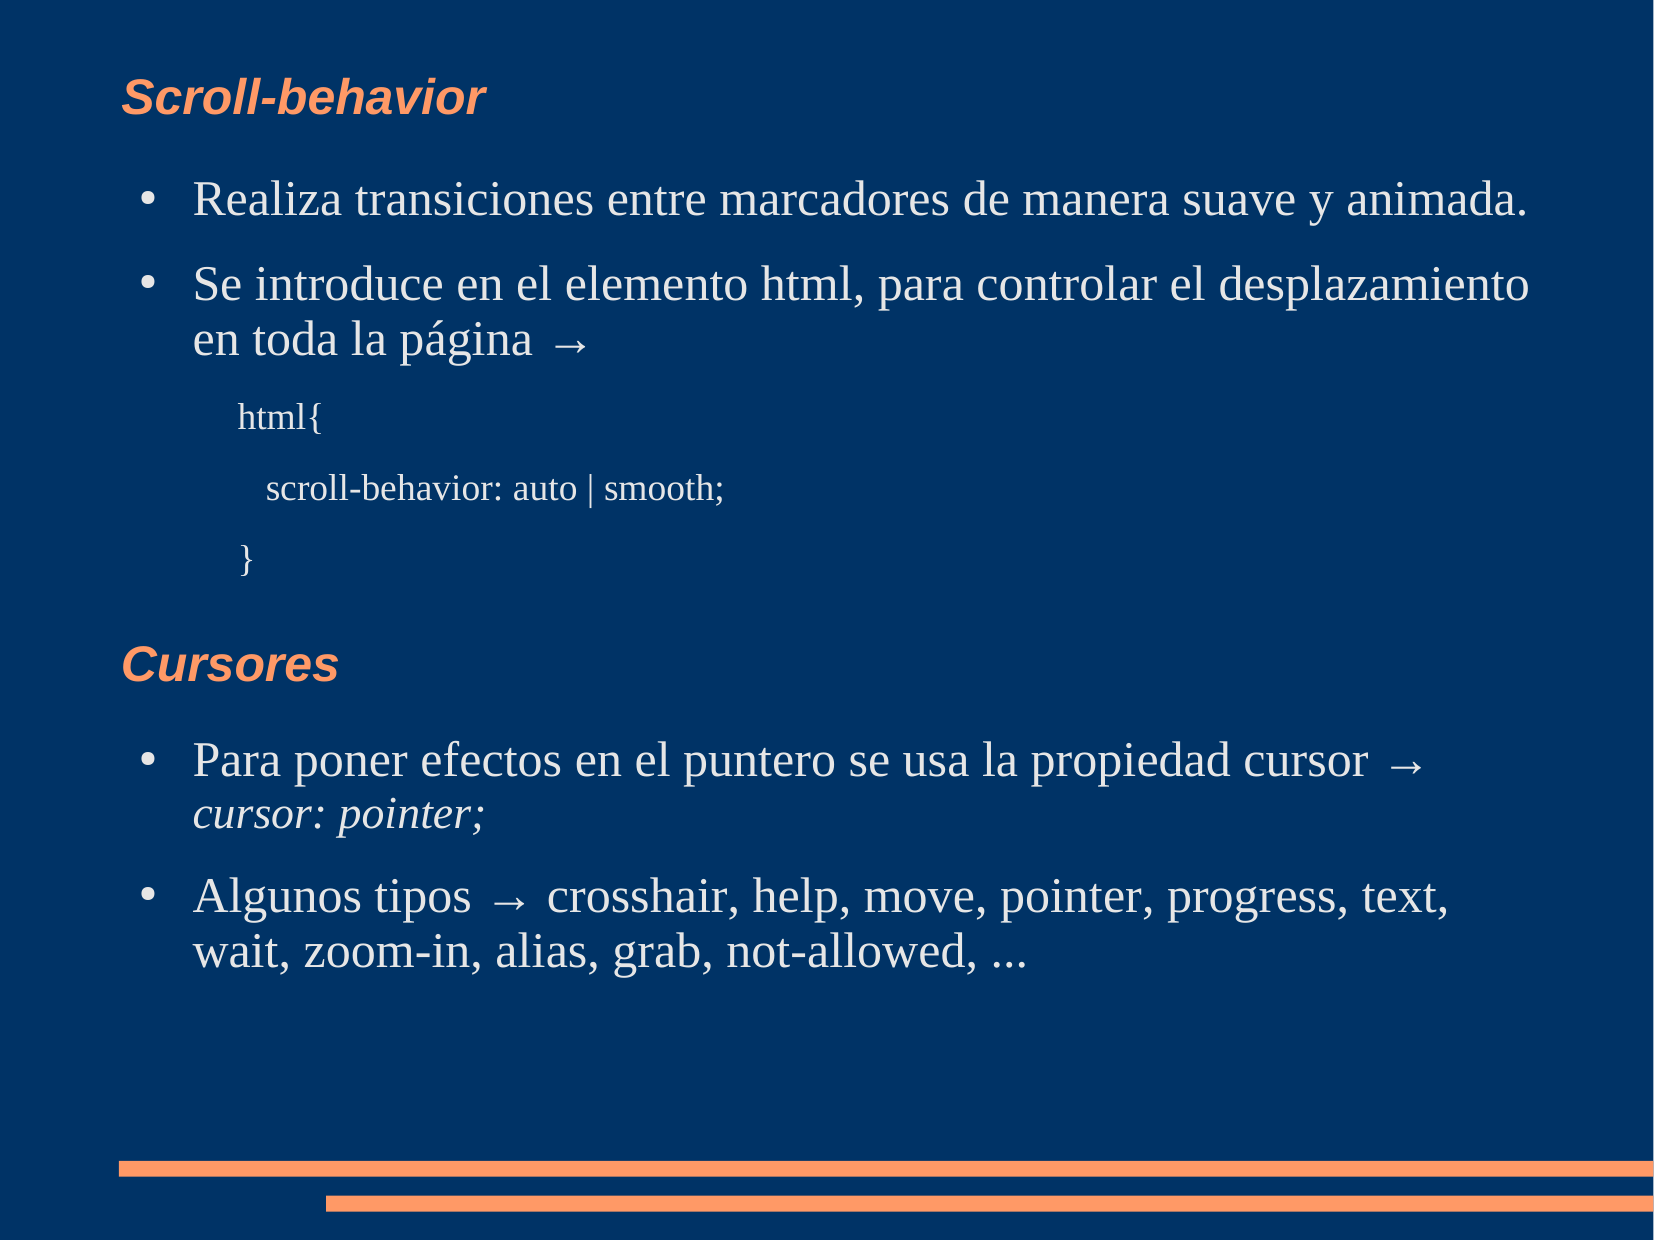

# Scroll-behavior
Realiza transiciones entre marcadores de manera suave y animada.
Se introduce en el elemento html, para controlar el desplazamiento en toda la página →
html{
 scroll-behavior: auto | smooth;
}
Cursores
Para poner efectos en el puntero se usa la propiedad cursor → cursor: pointer;
Algunos tipos → crosshair, help, move, pointer, progress, text, wait, zoom-in, alias, grab, not-allowed, ...